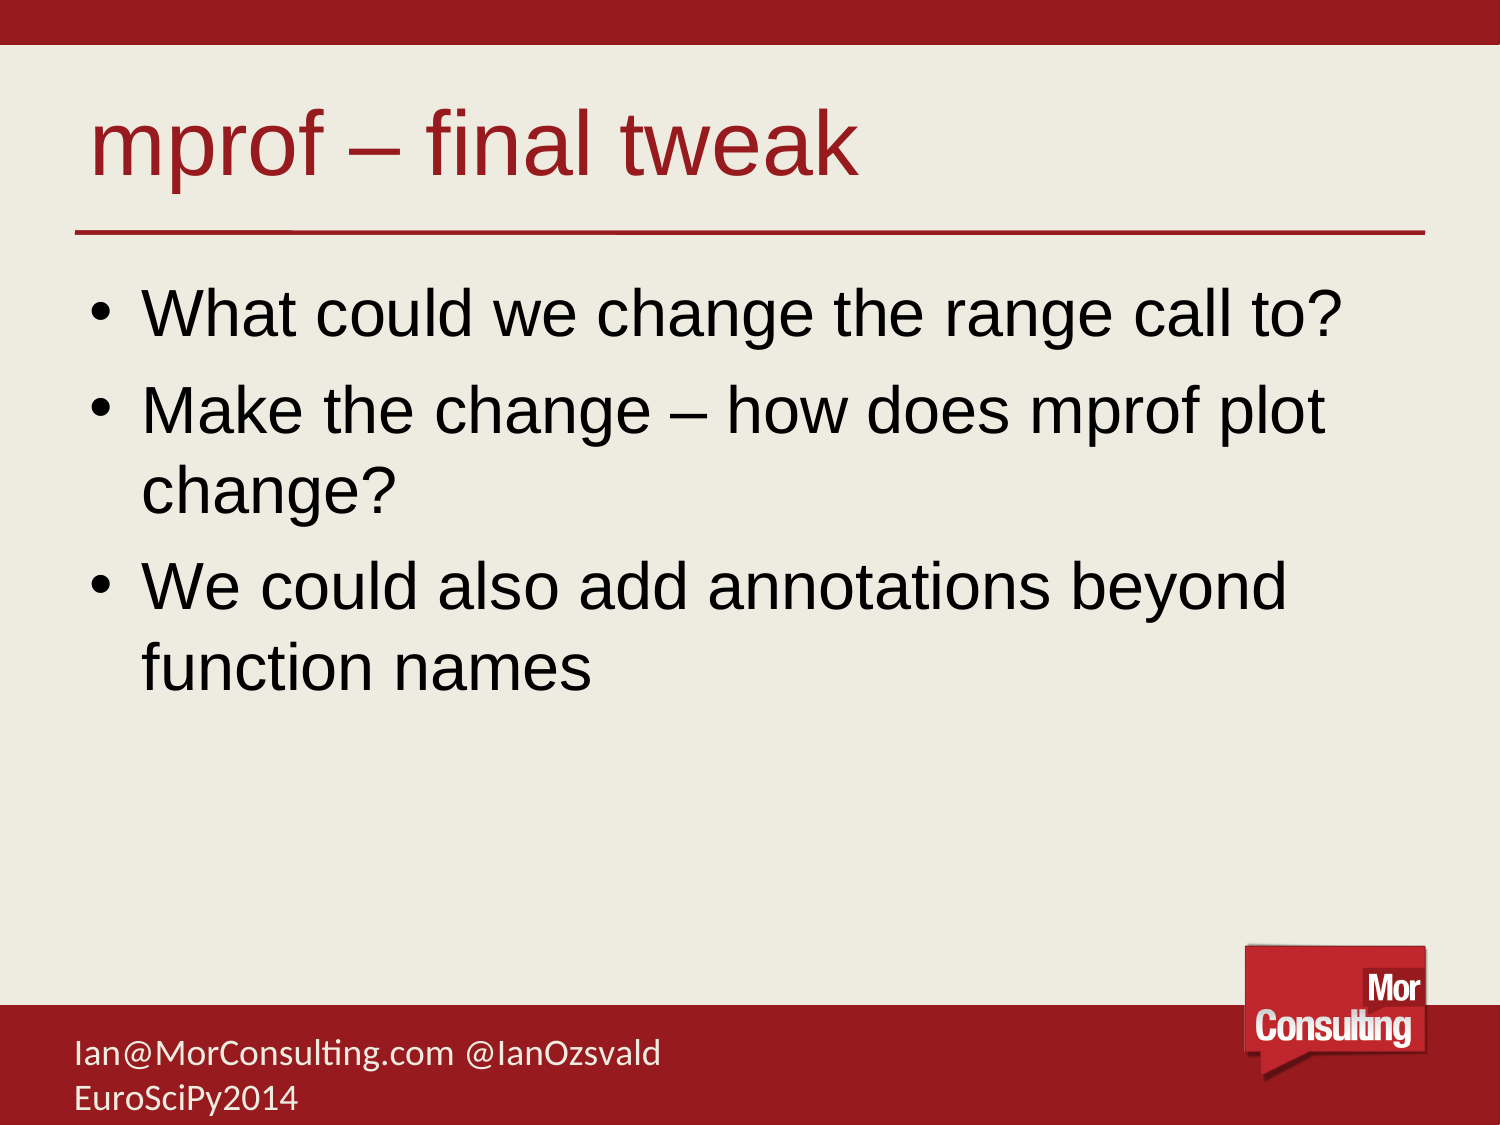

mprof – final tweak
What could we change the range call to?
Make the change – how does mprof plot change?
We could also add annotations beyond function names